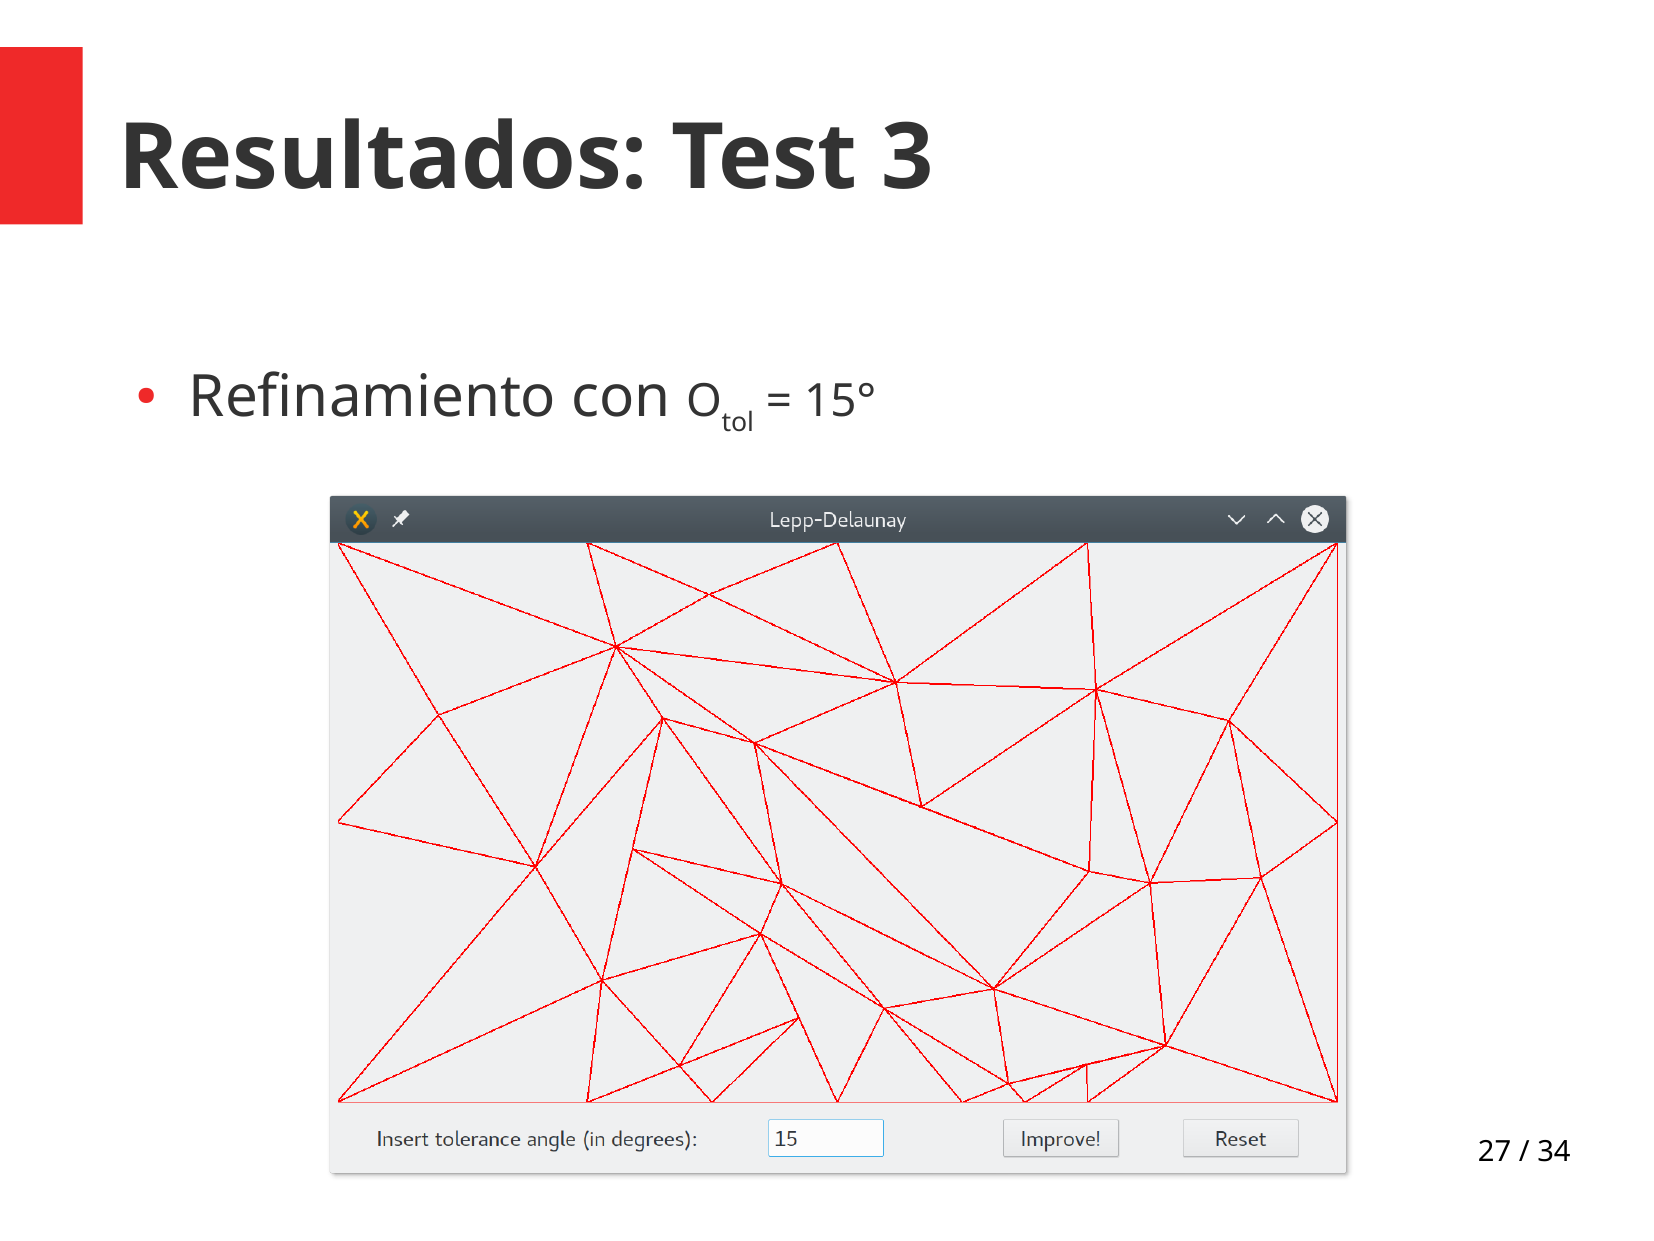

# Resultados: Test 3
Refinamiento con Otol = 15°
27